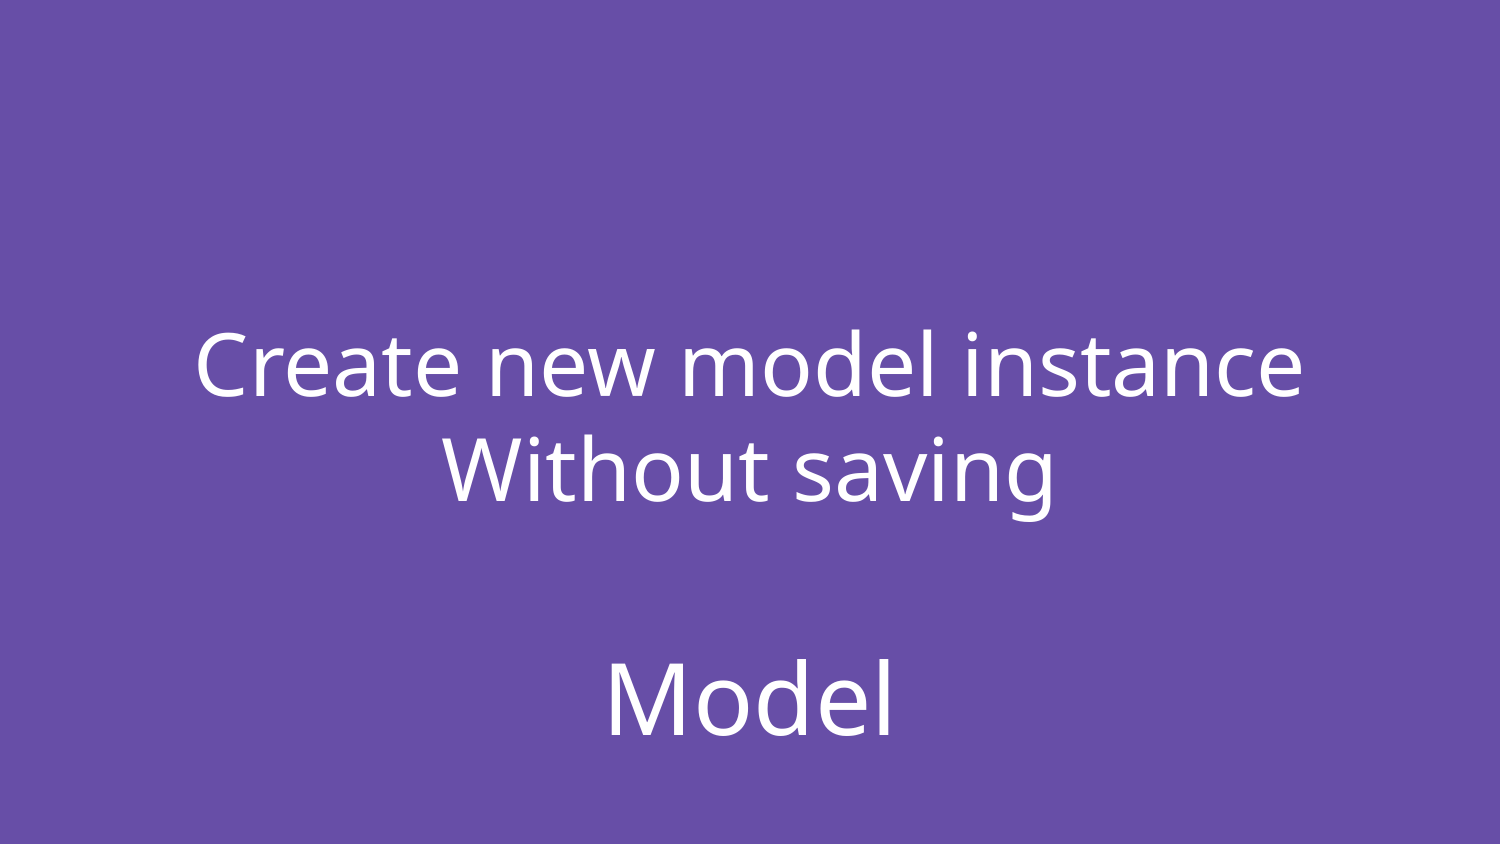

# Create new model instance Without saving
Model